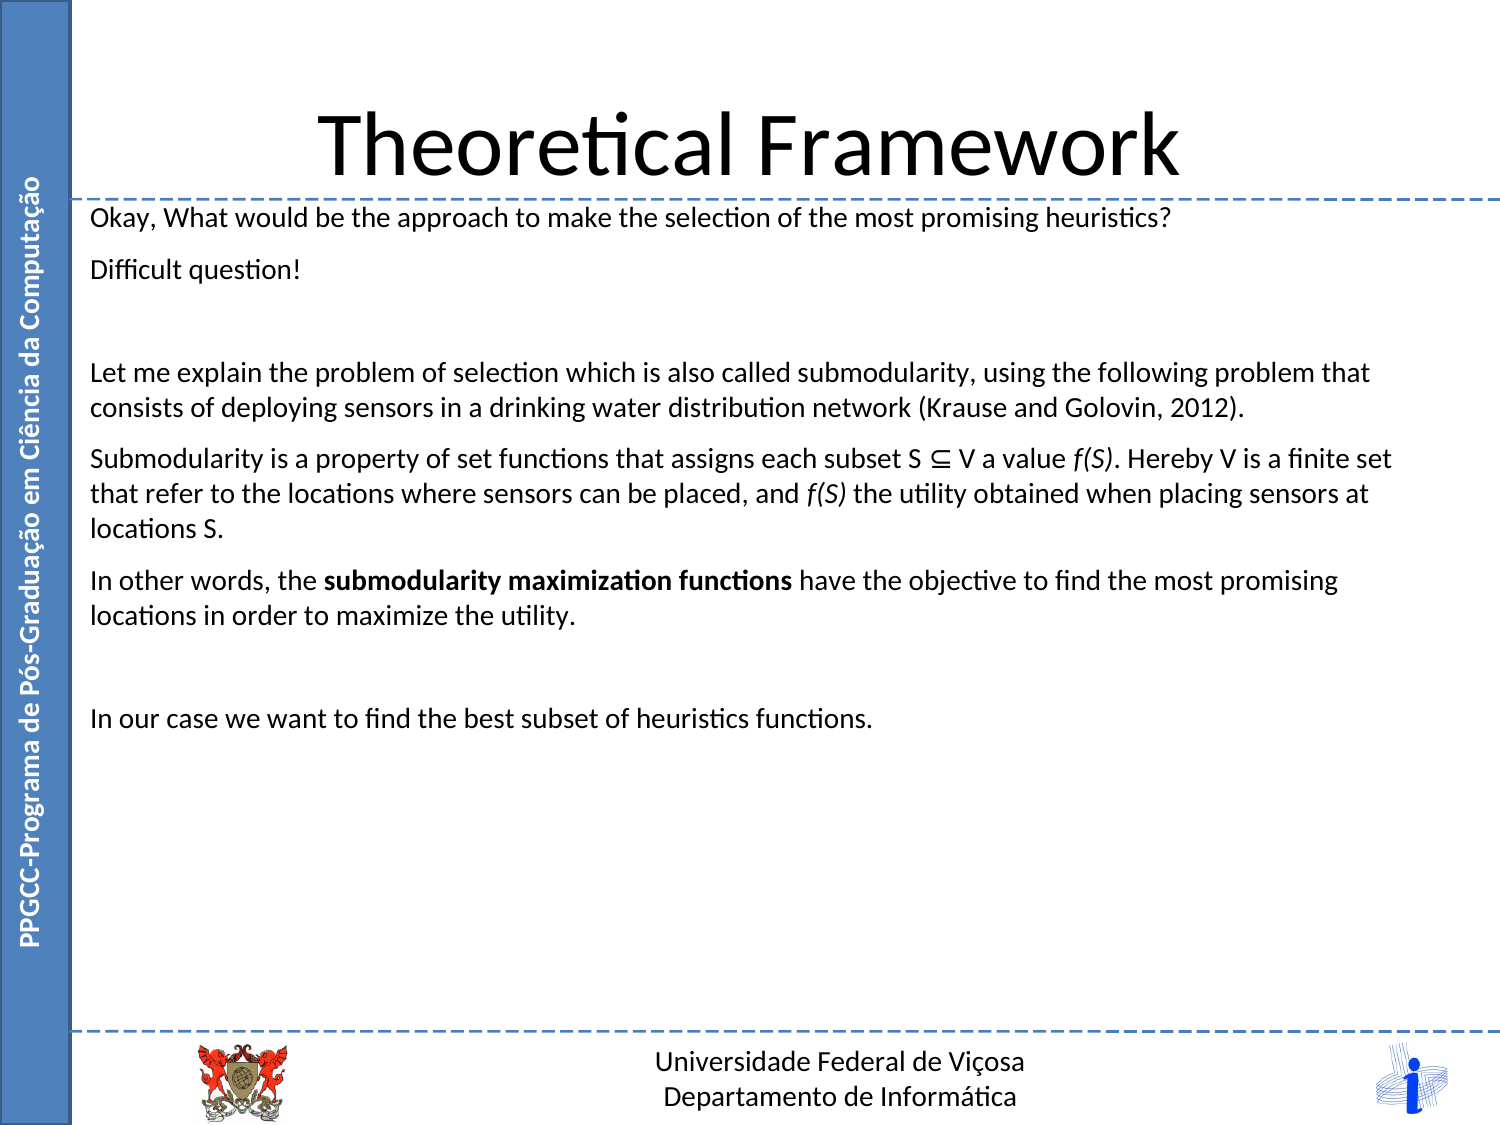

Theoretical Framework
Okay, What would be the approach to make the selection of the most promising heuristics?
Difficult question!
Let me explain the problem of selection which is also called submodularity, using the following problem that consists of deploying sensors in a drinking water distribution network (Krause and Golovin, 2012).
Submodularity is a property of set functions that assigns each subset S ⊆ V a value f(S). Hereby V is a finite set that refer to the locations where sensors can be placed, and f(S) the utility obtained when placing sensors at locations S.
In other words, the submodularity maximization functions have the objective to find the most promising locations in order to maximize the utility.
In our case we want to find the best subset of heuristics functions.
PPGCC-Programa de Pós-Graduação em Ciência da Computação
Universidade Federal de Viçosa
Departamento de Informática